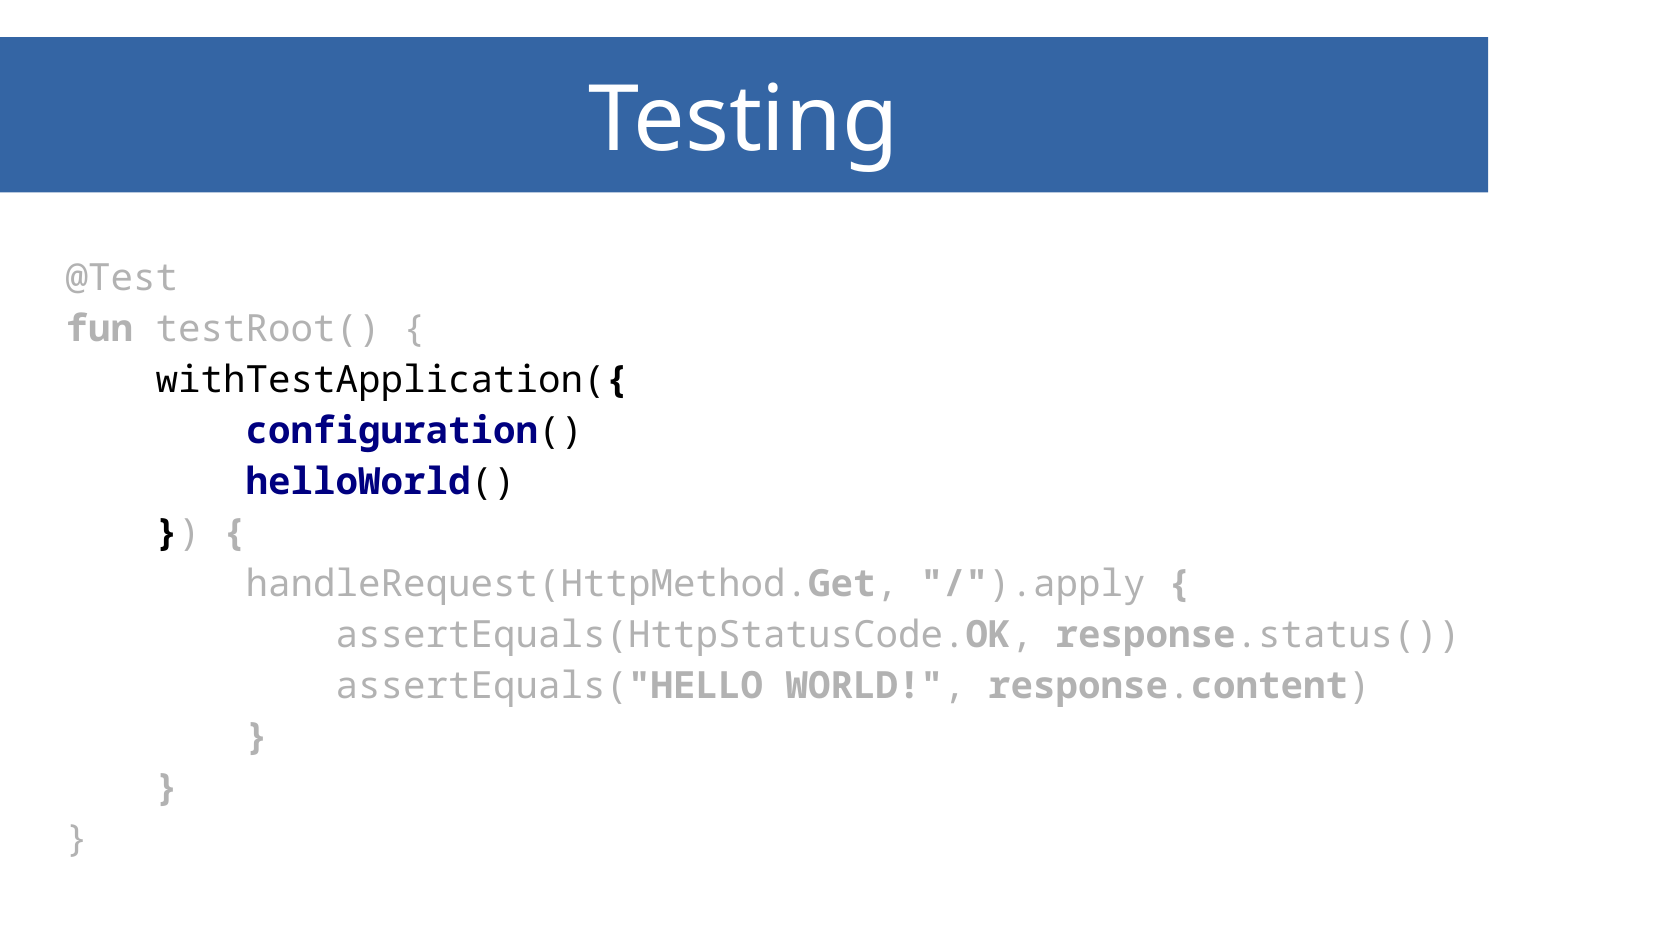

# Testing
@Test
fun testRoot() {
 withTestApplication({
 configuration()
 helloWorld()
 }) {
 handleRequest(HttpMethod.Get, "/").apply {
 assertEquals(HttpStatusCode.OK, response.status())
 assertEquals("HELLO WORLD!", response.content)
 }
 }
}